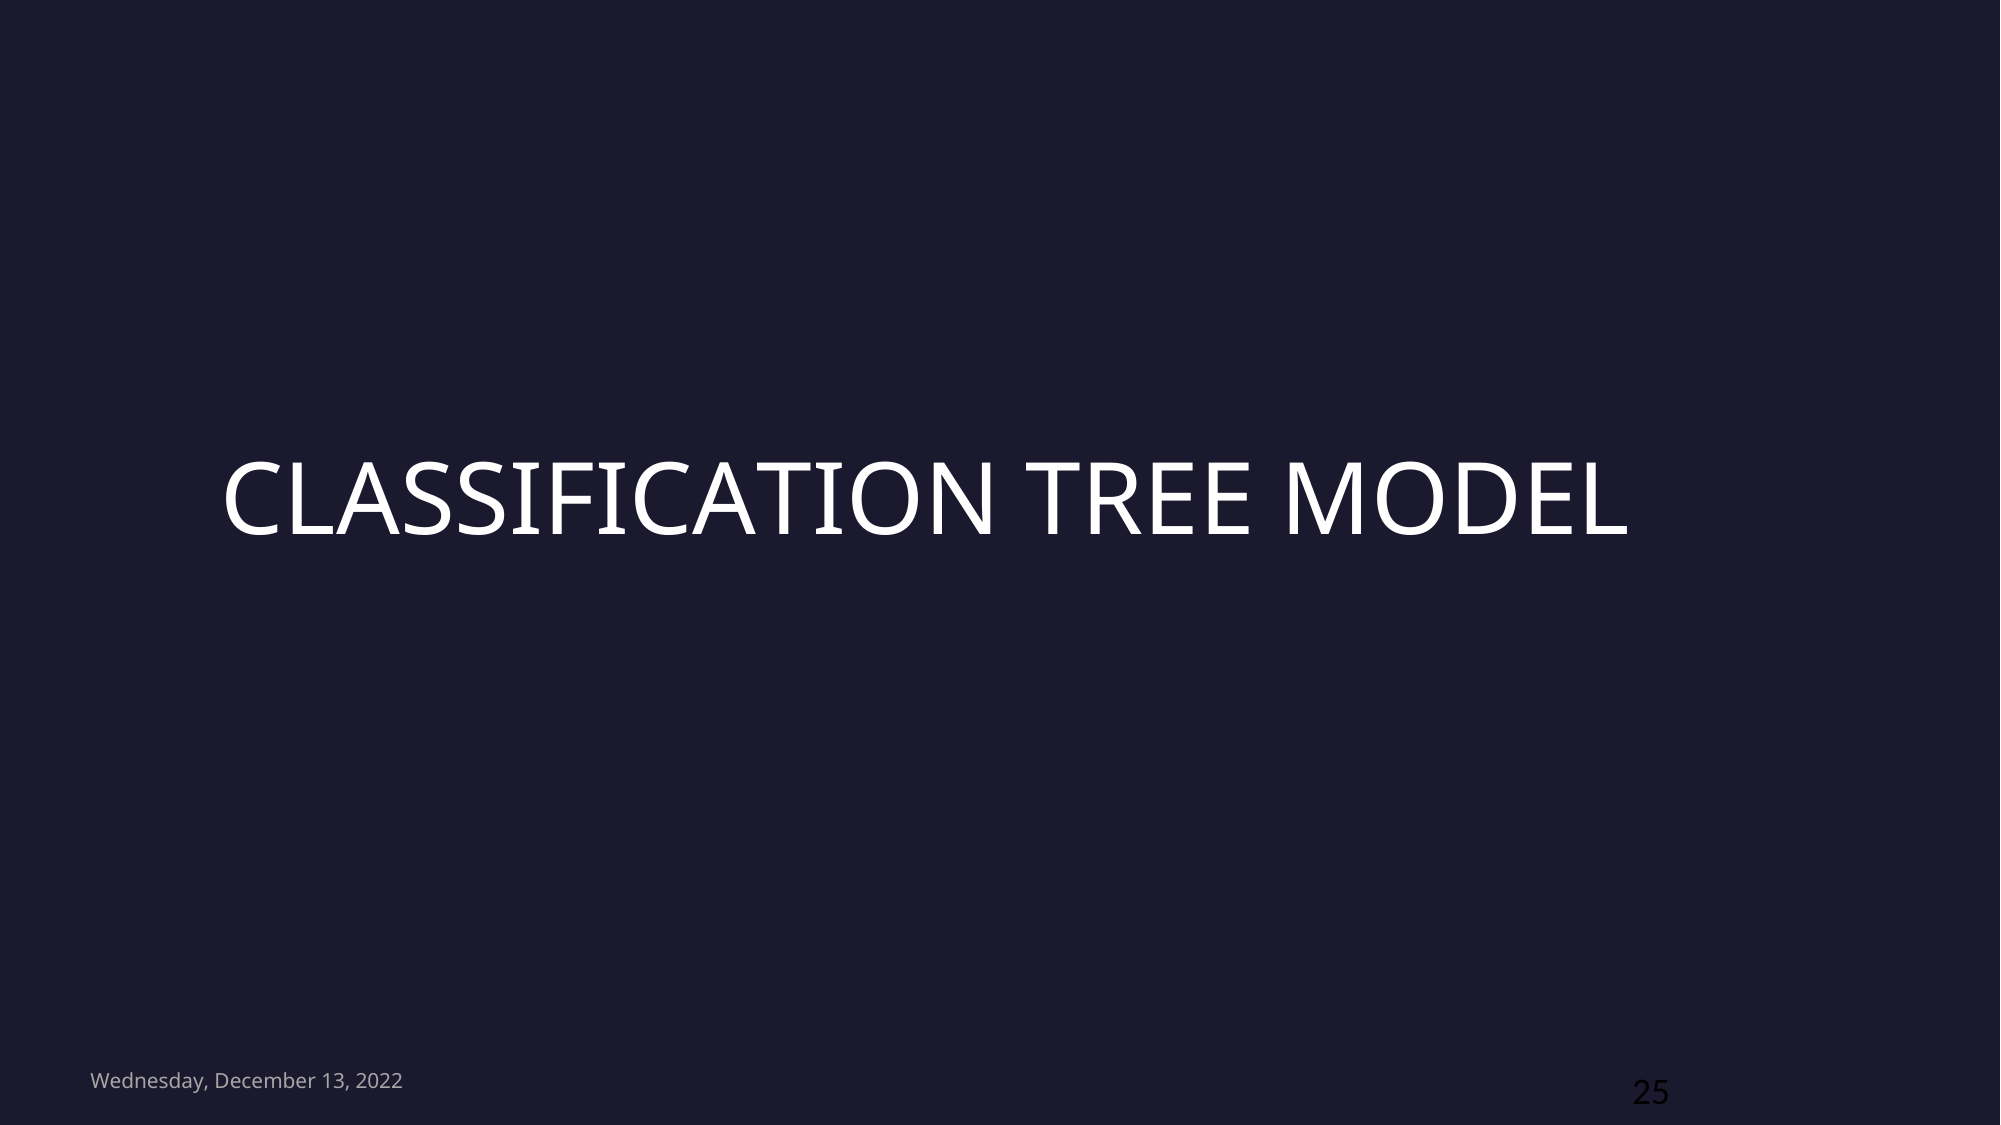

CLASSIFICATION TREE MODEL
Wednesday, December 13, 2022